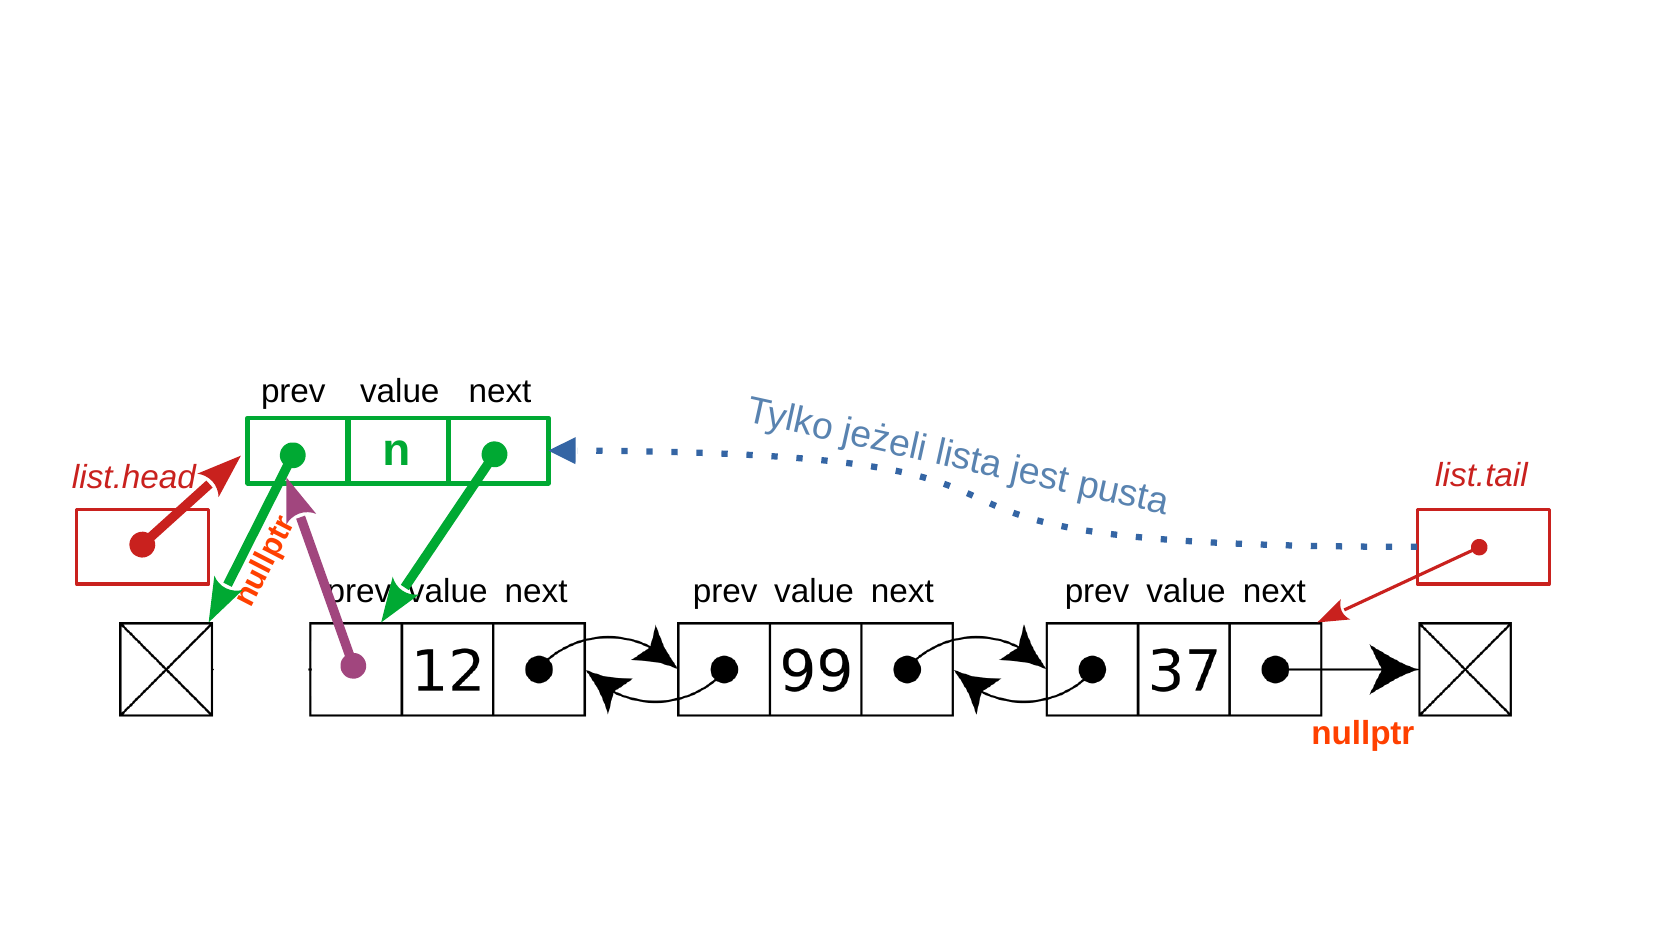

value
next
prev
n
Tylko jeżeli lista jest pusta
list.tail
list.head
nullptr
value
next
value
next
value
next
prev
prev
prev
nullptr